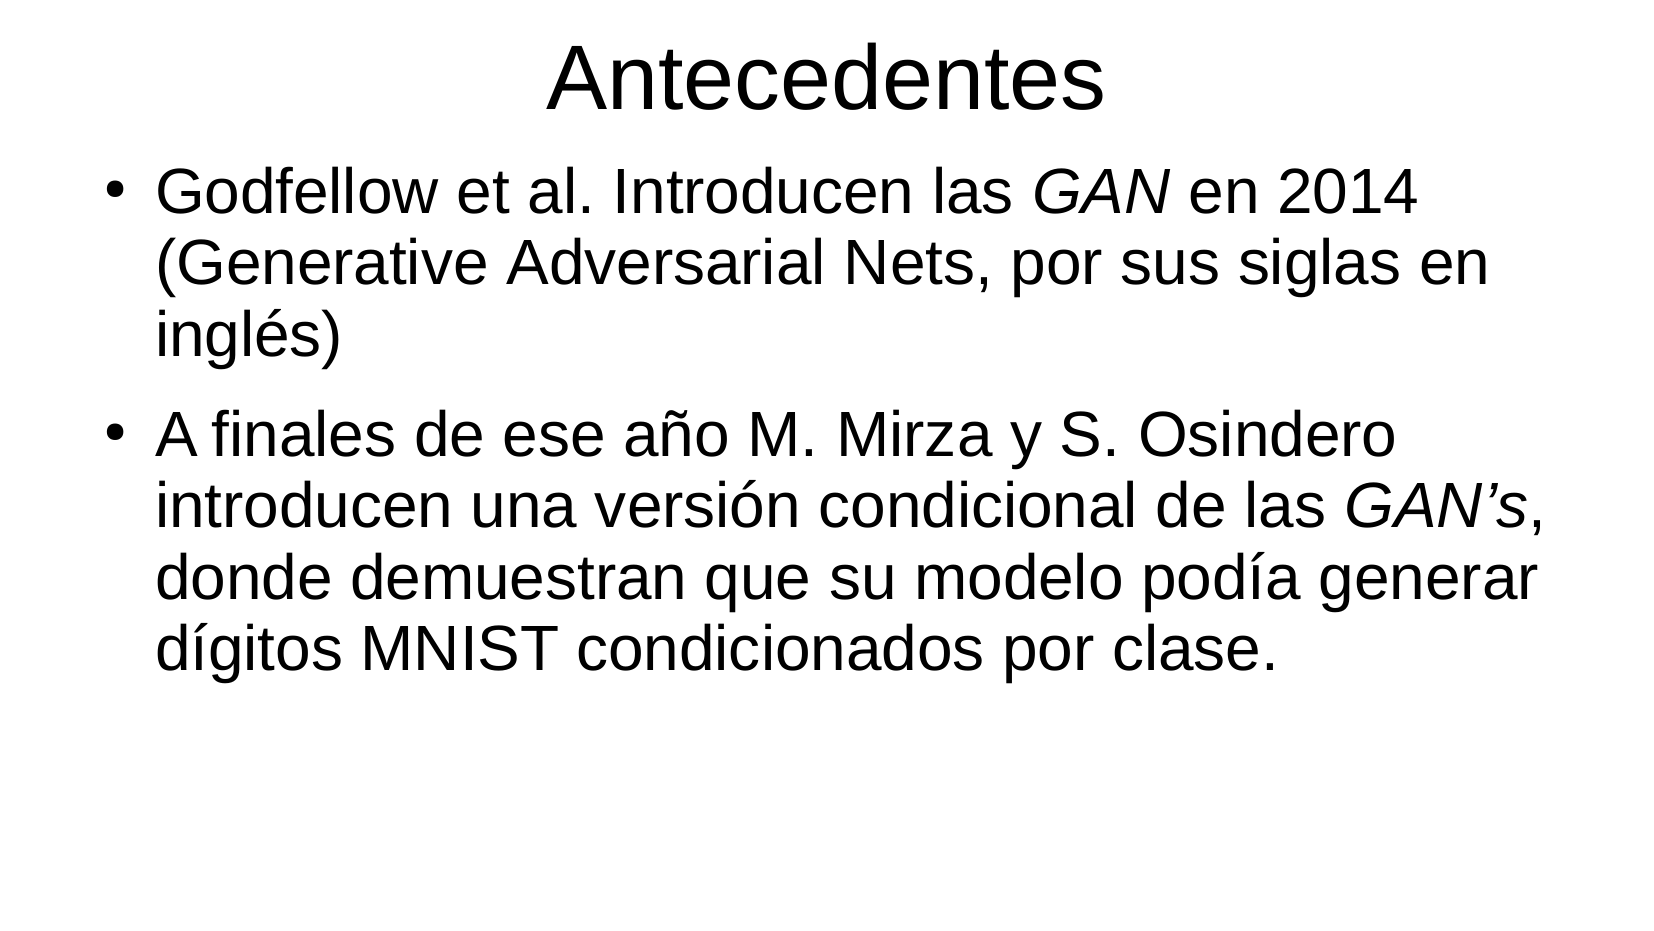

# Antecedentes
Godfellow et al. Introducen las GAN en 2014 (Generative Adversarial Nets, por sus siglas en inglés)
A finales de ese año M. Mirza y S. Osindero introducen una versión condicional de las GAN’s, donde demuestran que su modelo podía generar dígitos MNIST condicionados por clase.